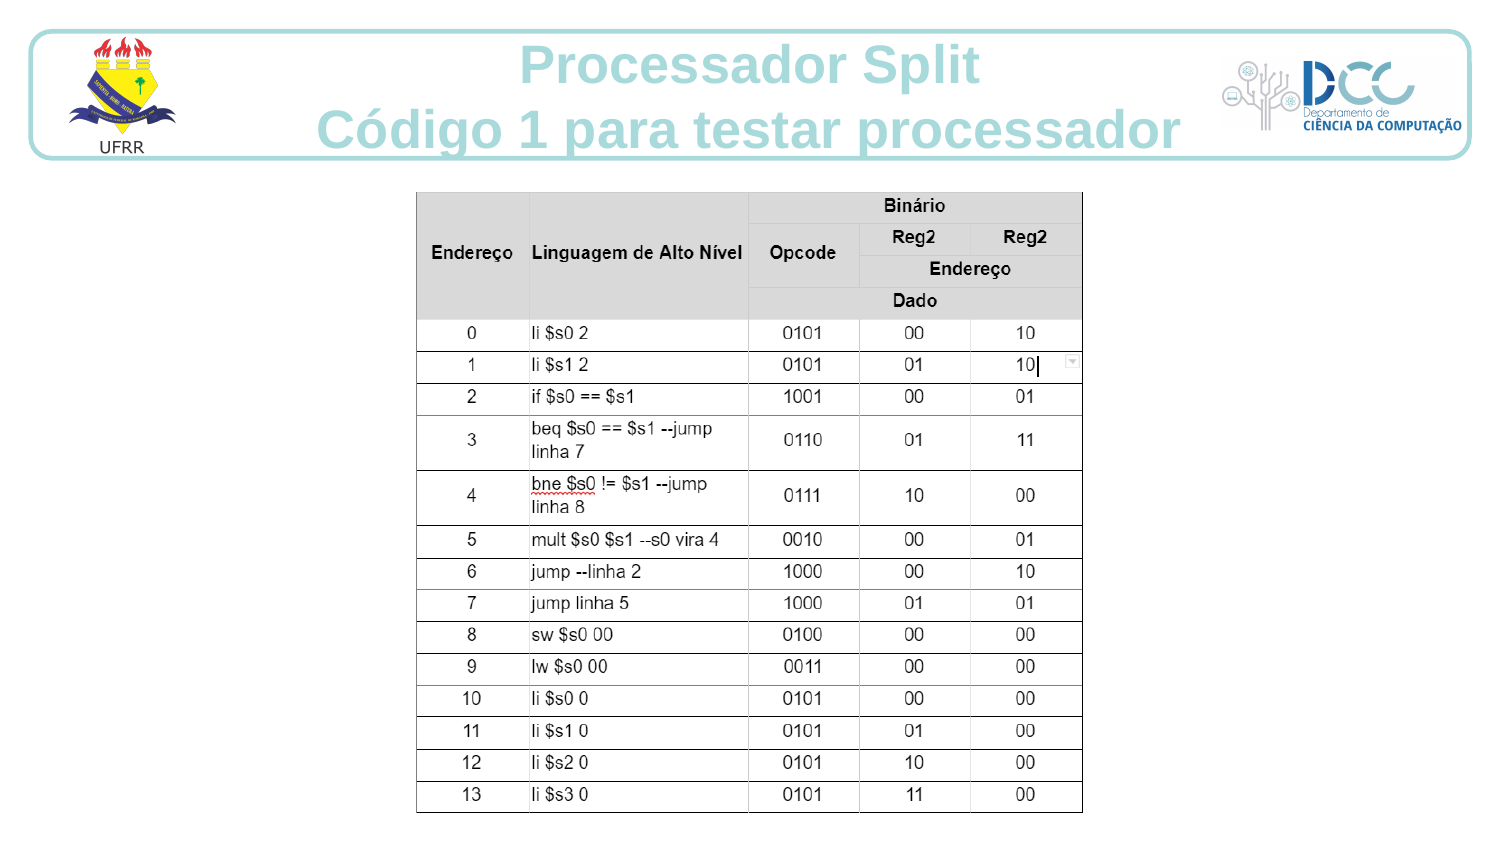

Processador Split
Código 1 para testar processador